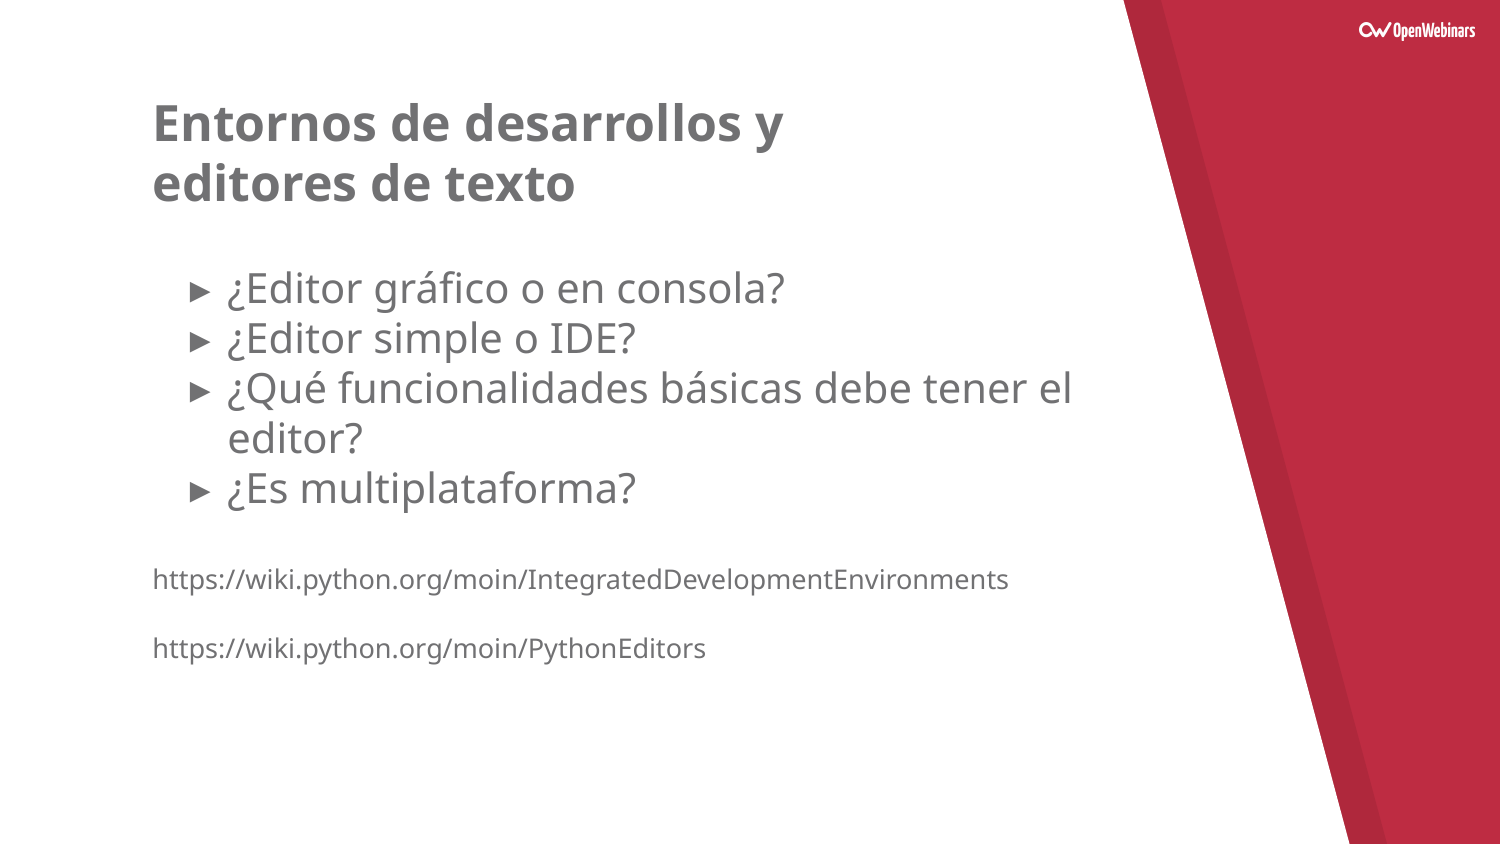

# Entornos de desarrollos y editores de texto
¿Editor gráfico o en consola?
¿Editor simple o IDE?
¿Qué funcionalidades básicas debe tener el editor?
¿Es multiplataforma?
https://wiki.python.org/moin/IntegratedDevelopmentEnvironments
https://wiki.python.org/moin/PythonEditors